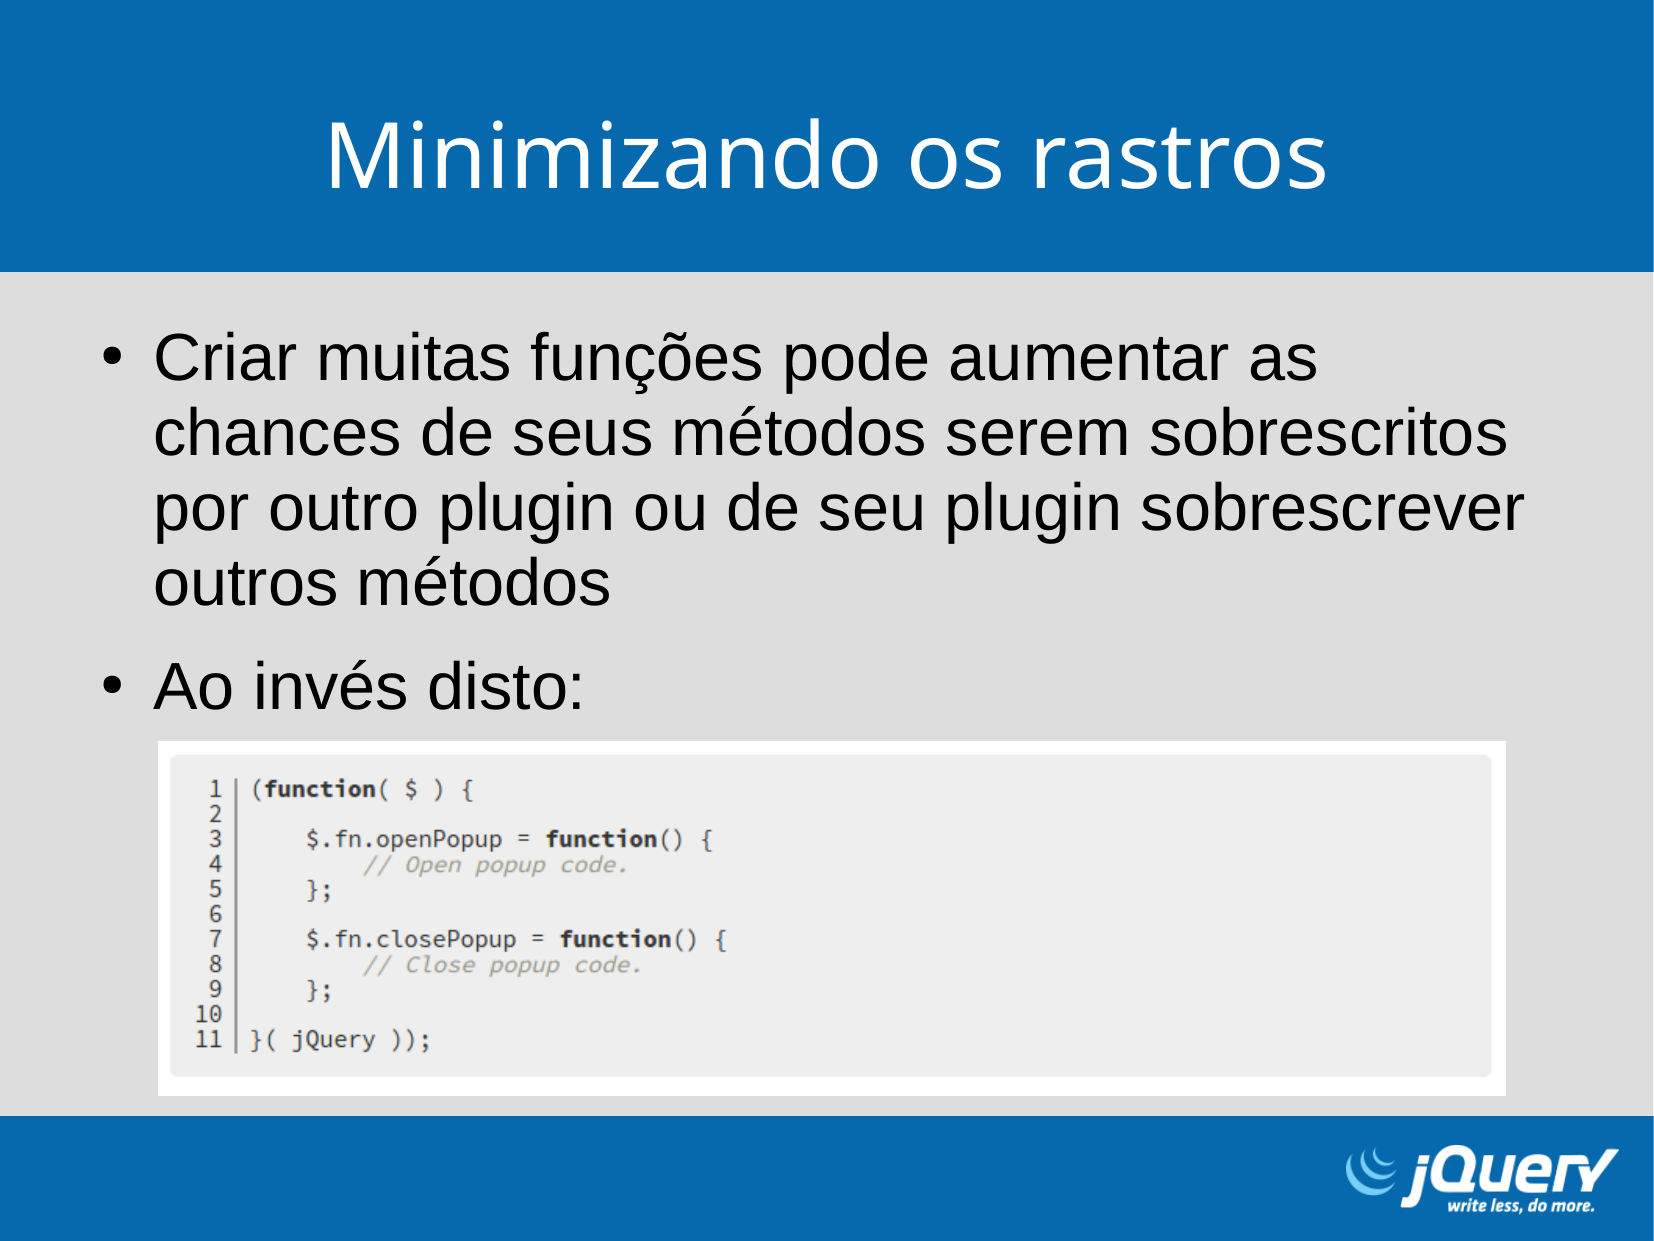

# Minimizando os rastros
Criar muitas funções pode aumentar as chances de seus métodos serem sobrescritos por outro plugin ou de seu plugin sobrescrever outros métodos
Ao invés disto: